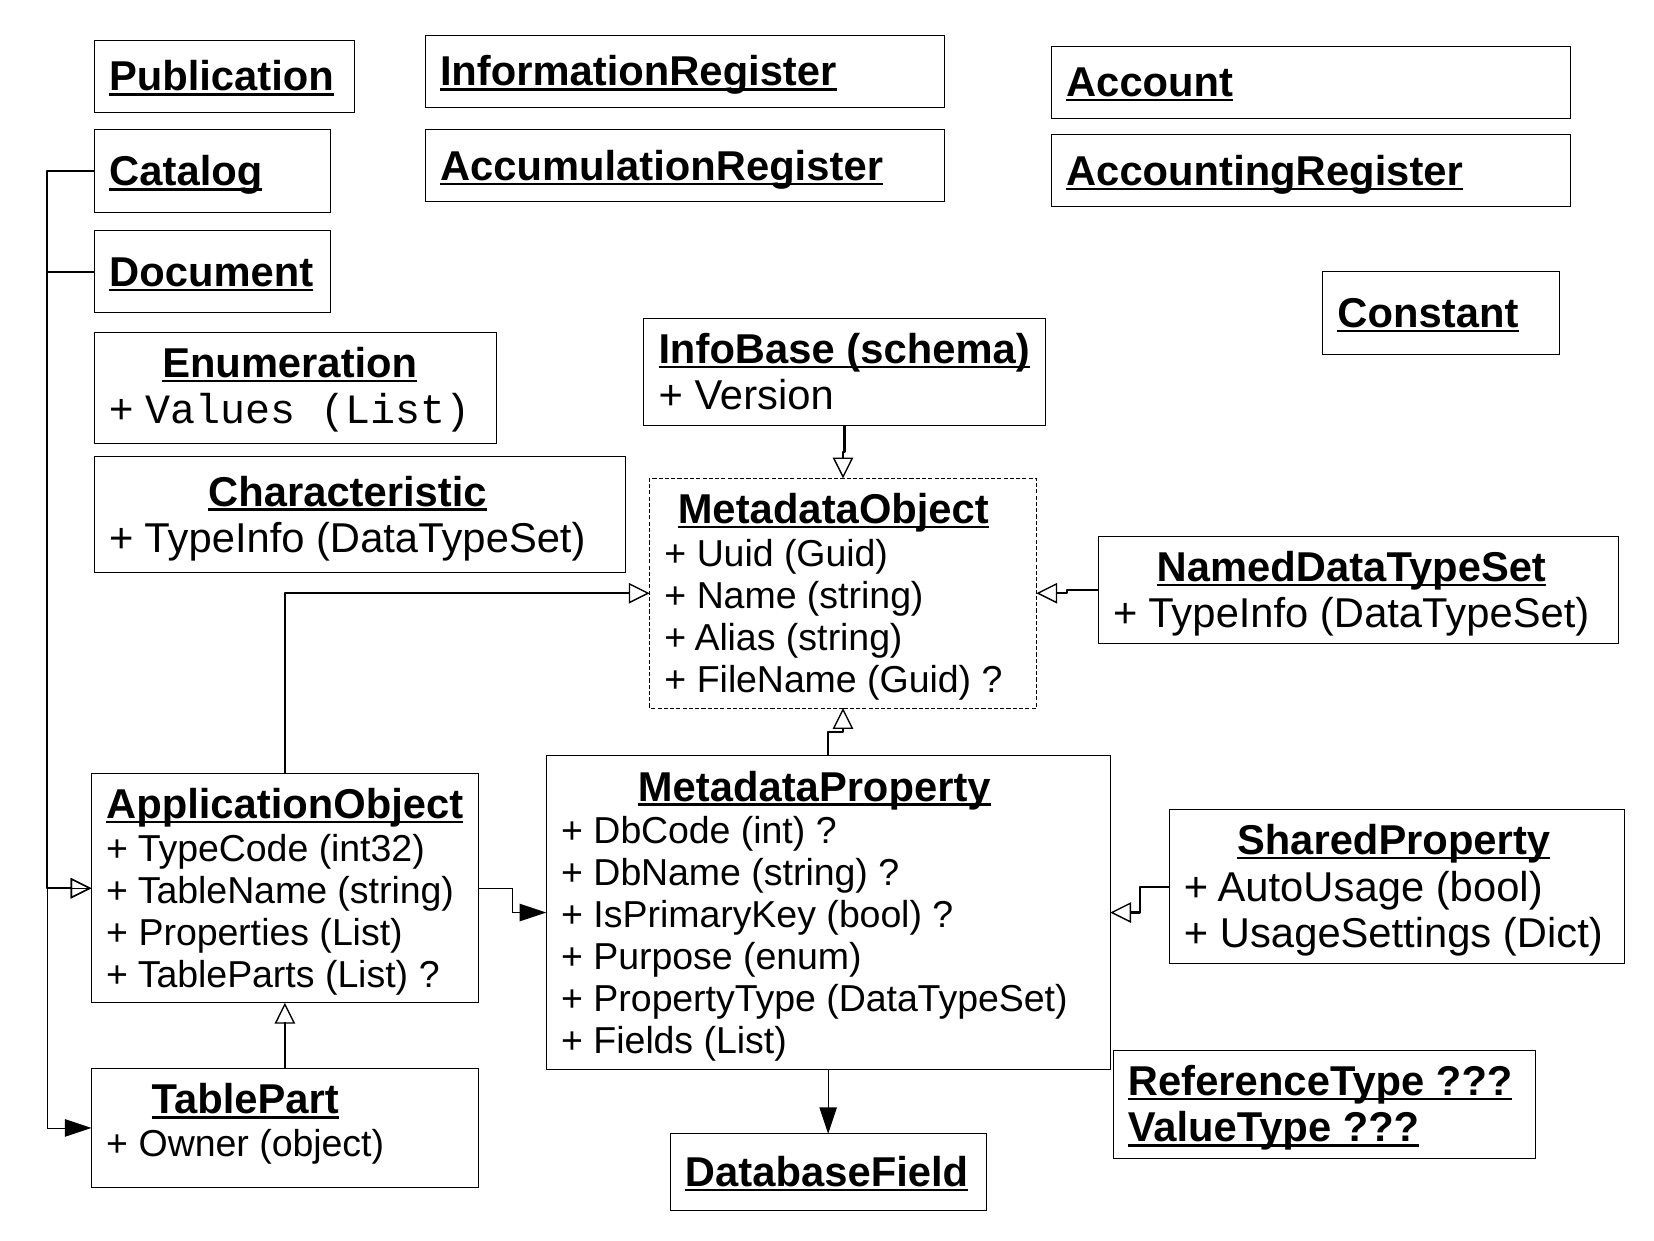

InformationRegister
Publication
Account
Catalog
AccumulationRegister
AccountingRegister
Document
Constant
InfoBase (schema)
+ Version
Enumeration
+ Values (List)
Characteristic
+ TypeInfo (DataTypeSet)
MetadataObject
+ Uuid (Guid)
+ Name (string)
+ Alias (string)
+ FileName (Guid) ?
NamedDataTypeSet
+ TypeInfo (DataTypeSet)
MetadataProperty
+ DbCode (int) ?
+ DbName (string) ?
+ IsPrimaryKey (bool) ?
+ Purpose (enum)
+ PropertyType (DataTypeSet)
+ Fields (List)
ApplicationObject
+ TypeCode (int32)
+ TableName (string)
+ Properties (List)
+ TableParts (List) ?
SharedProperty
+ AutoUsage (bool)
+ UsageSettings (Dict)
ReferenceType ???
ValueType ???
TablePart
+ Owner (object)
DatabaseField